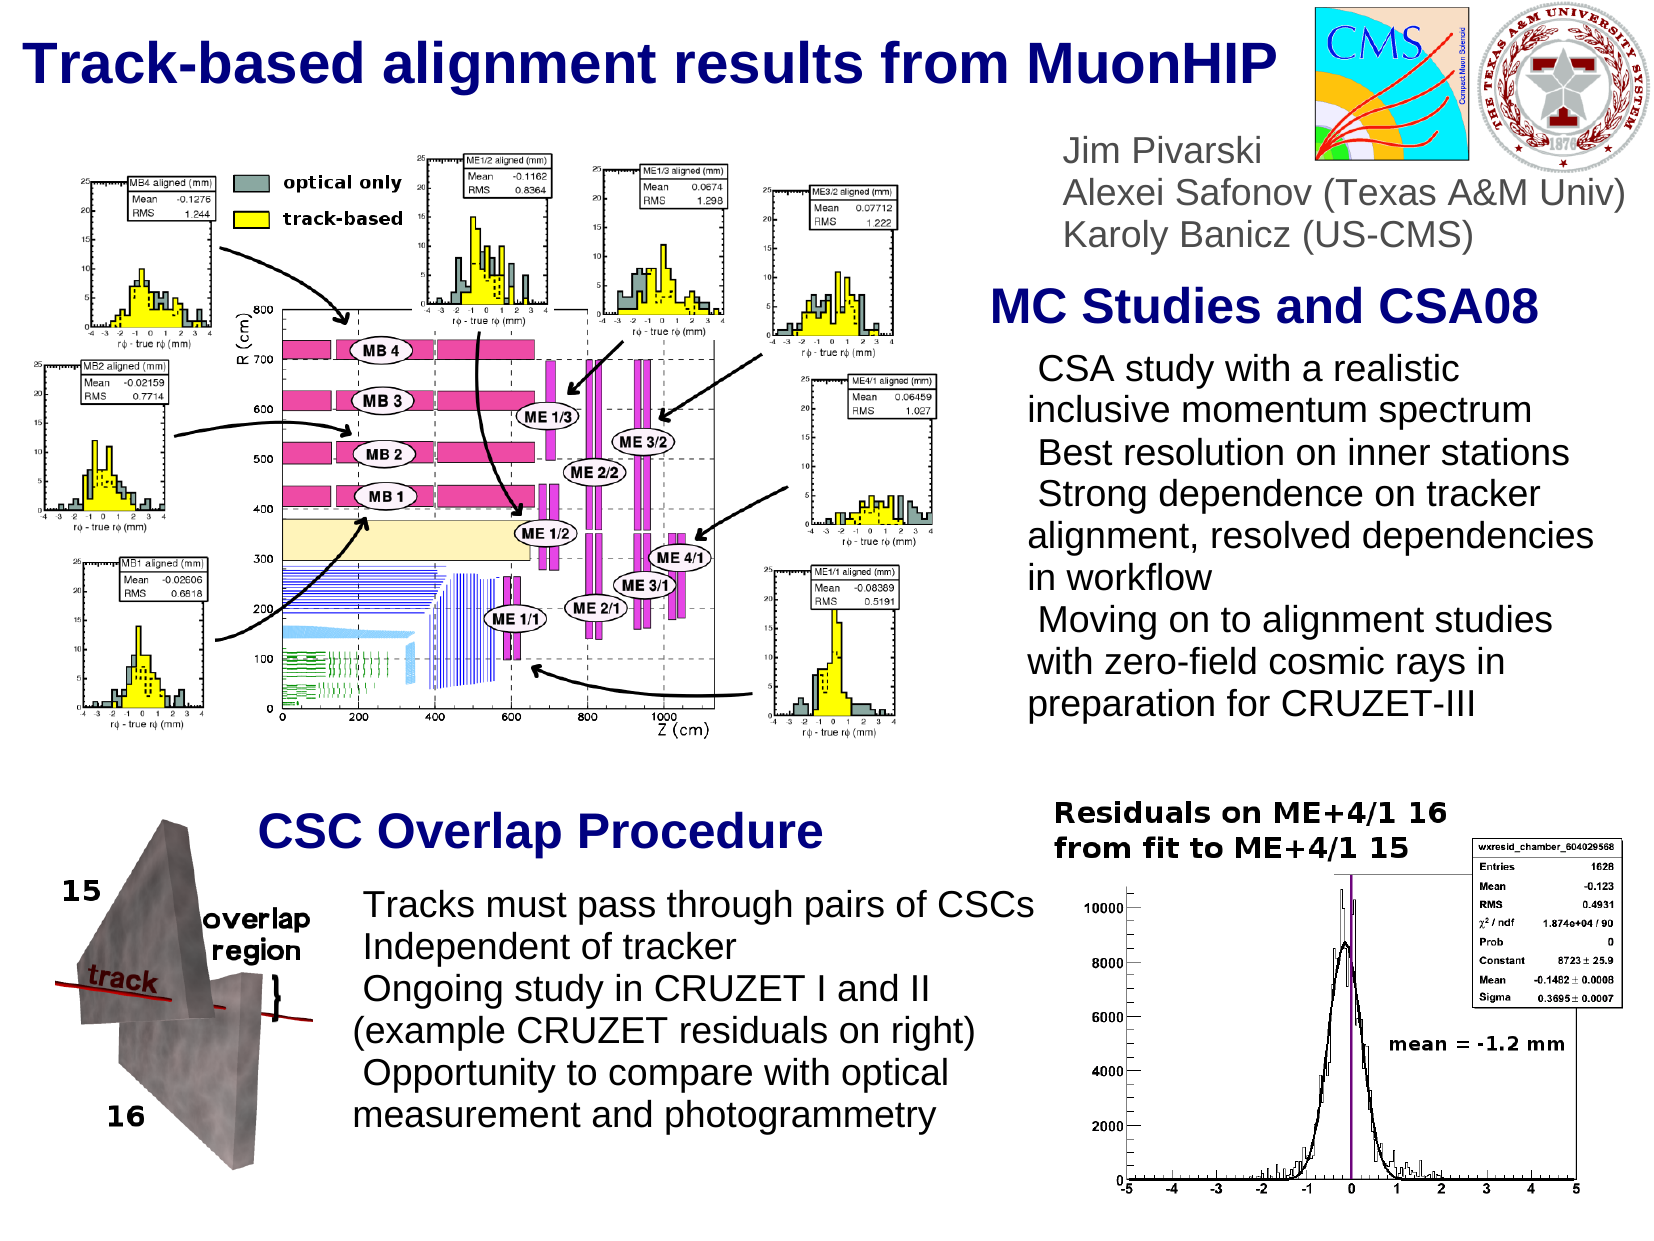

Track-based alignment results from MuonHIP
Jim Pivarski
Alexei Safonov (Texas A&M Univ)
Karoly Banicz (US-CMS)
MC Studies and CSA08
 CSA study with a realistic inclusive momentum spectrum
 Best resolution on inner stations
 Strong dependence on tracker alignment, resolved dependencies in workflow
 Moving on to alignment studies with zero-field cosmic rays in preparation for CRUZET-III
CSC Overlap Procedure
 Tracks must pass through pairs of CSCs
 Independent of tracker
 Ongoing study in CRUZET I and II (example CRUZET residuals on right)
 Opportunity to compare with optical measurement and photogrammetry